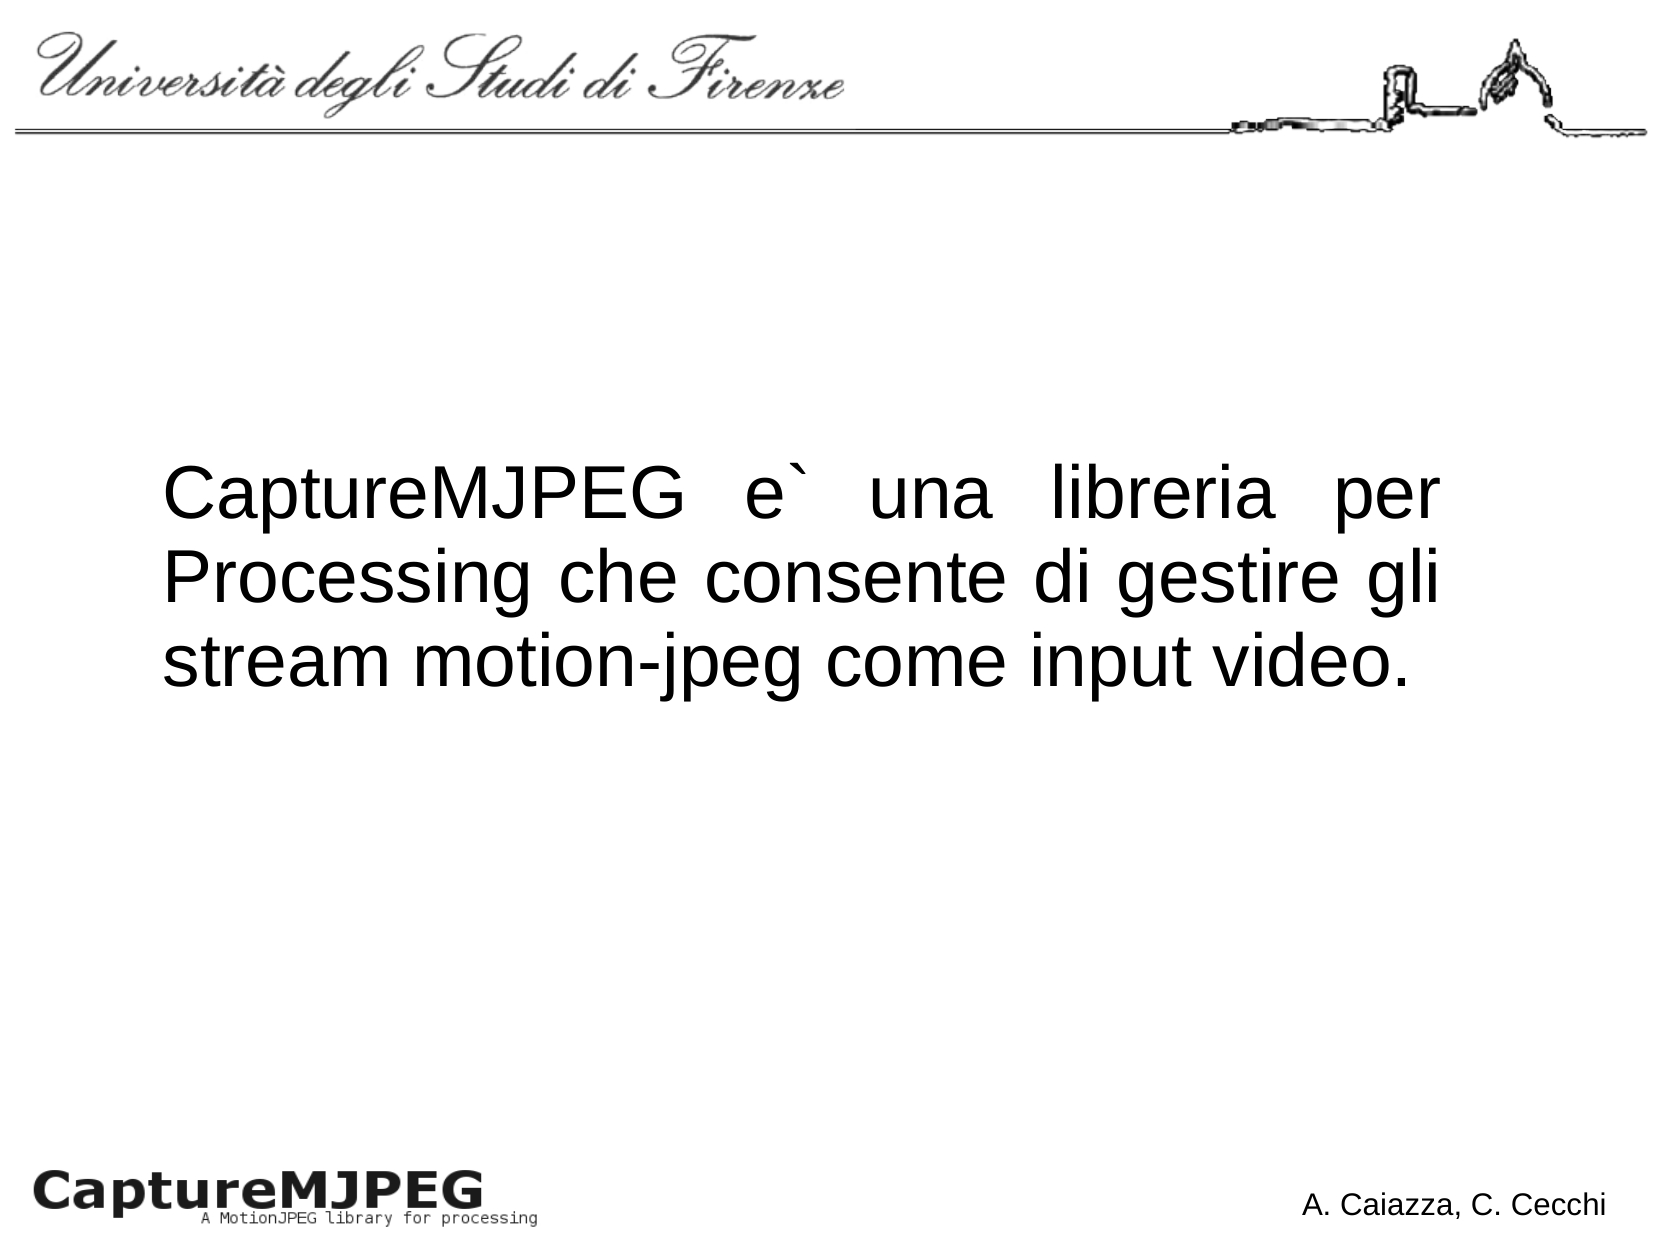

CaptureMJPEG e` una libreria per Processing che consente di gestire gli stream motion-jpeg come input video.